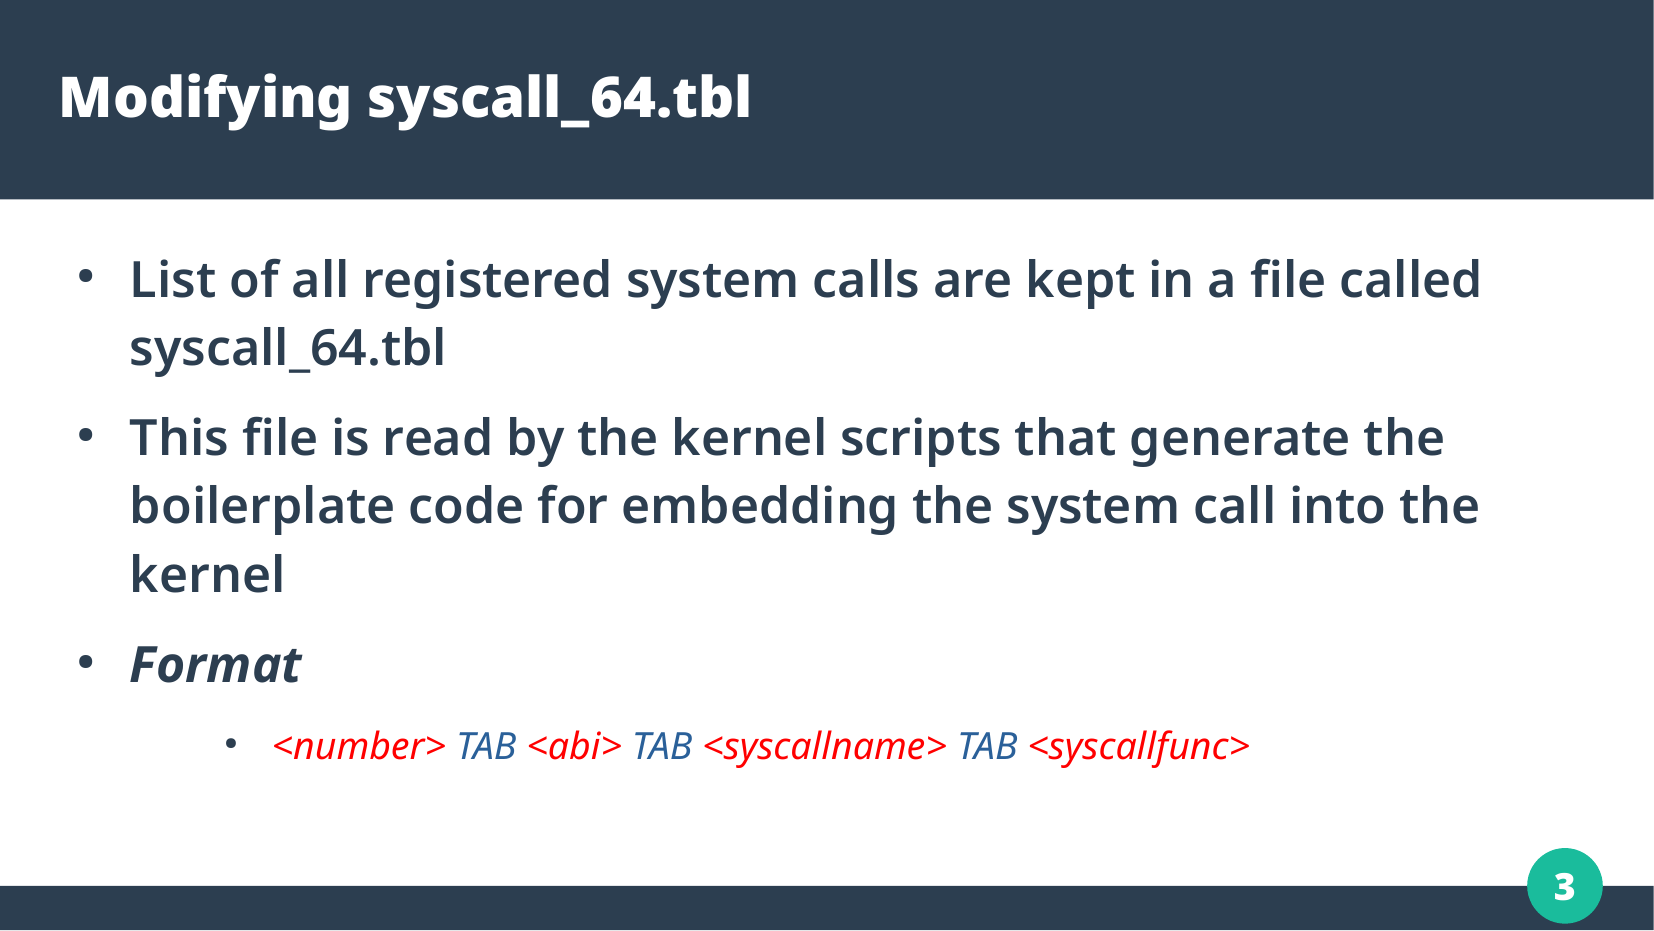

# Modifying syscall_64.tbl
List of all registered system calls are kept in a file called syscall_64.tbl
This file is read by the kernel scripts that generate the boilerplate code for embedding the system call into the kernel
Format
 TAB <abi> TAB <syscallname> TAB <syscallfunc>